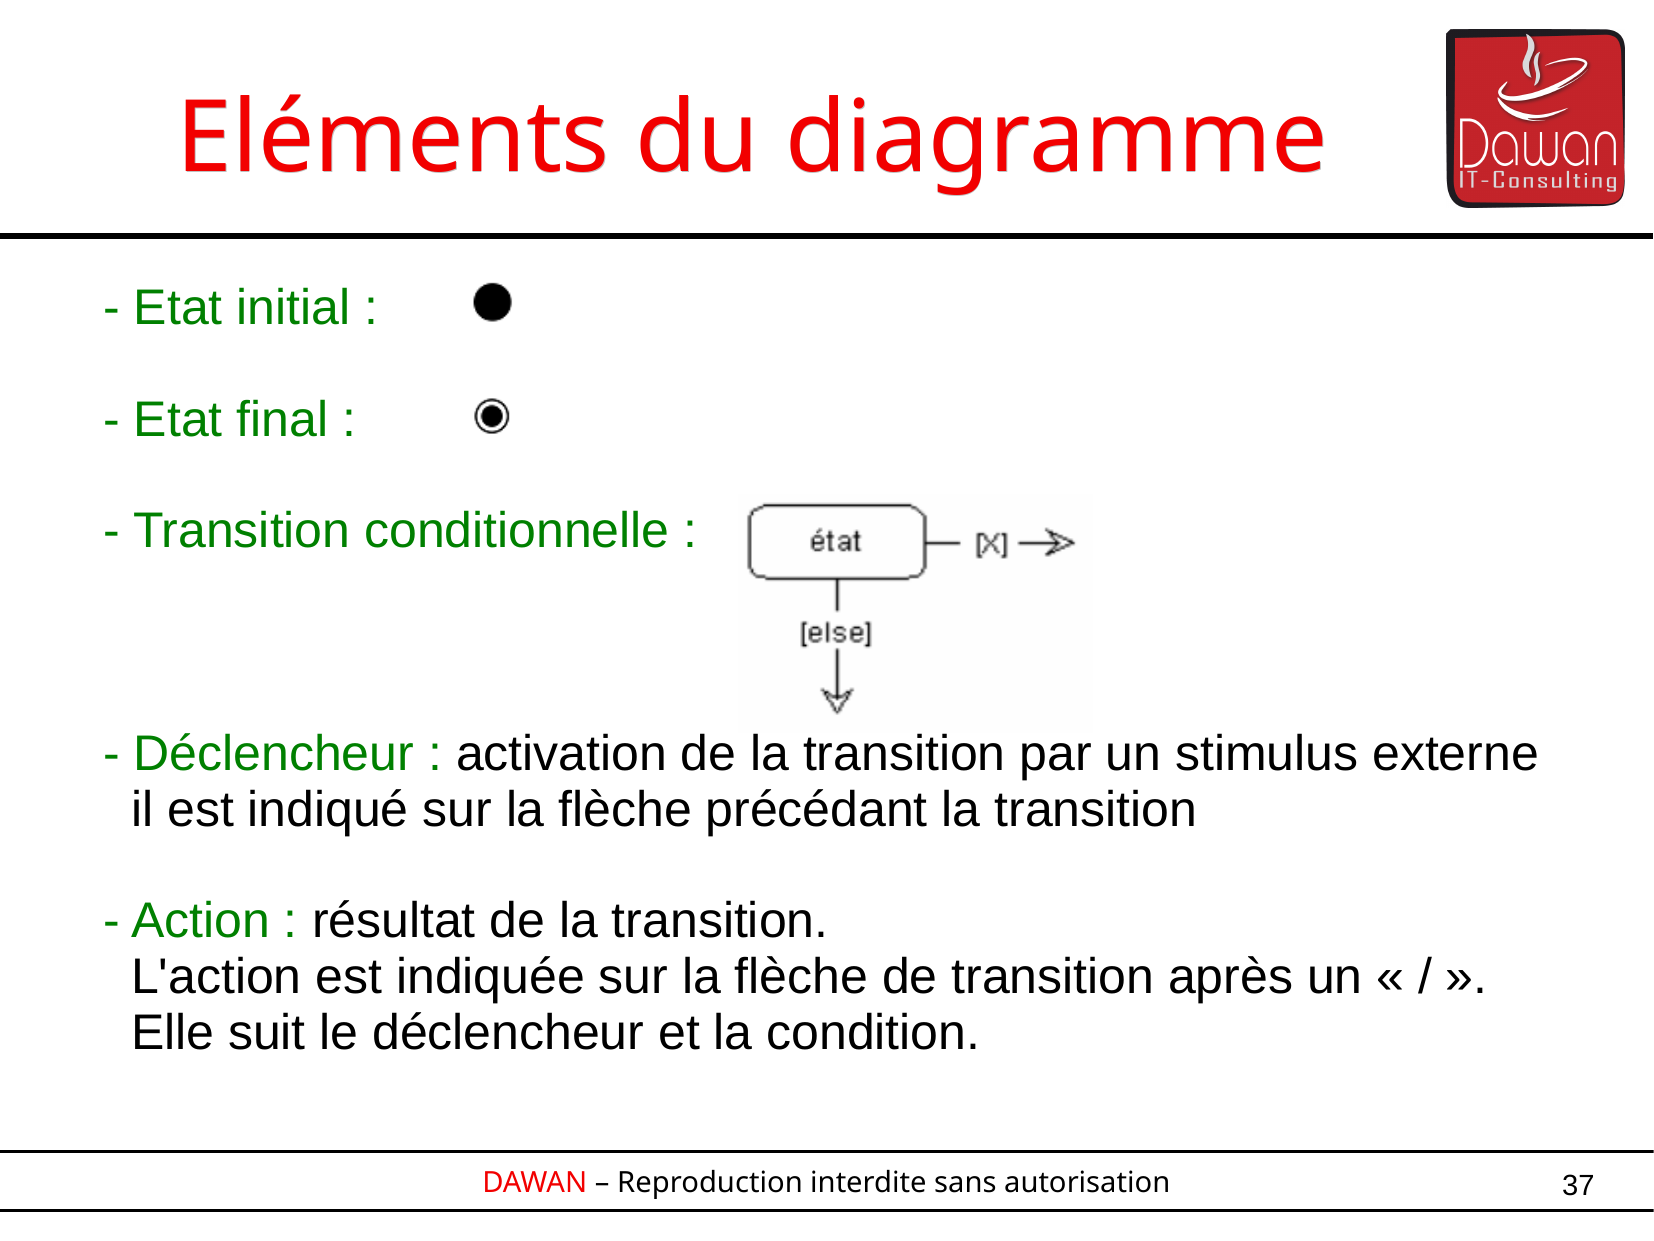

# Eléments du diagramme
- Etat initial :
- Etat final :
- Transition conditionnelle :
- Déclencheur : activation de la transition par un stimulus externe
 il est indiqué sur la flèche précédant la transition
- Action : résultat de la transition.
 L'action est indiquée sur la flèche de transition après un « / ».
 Elle suit le déclencheur et la condition.
37